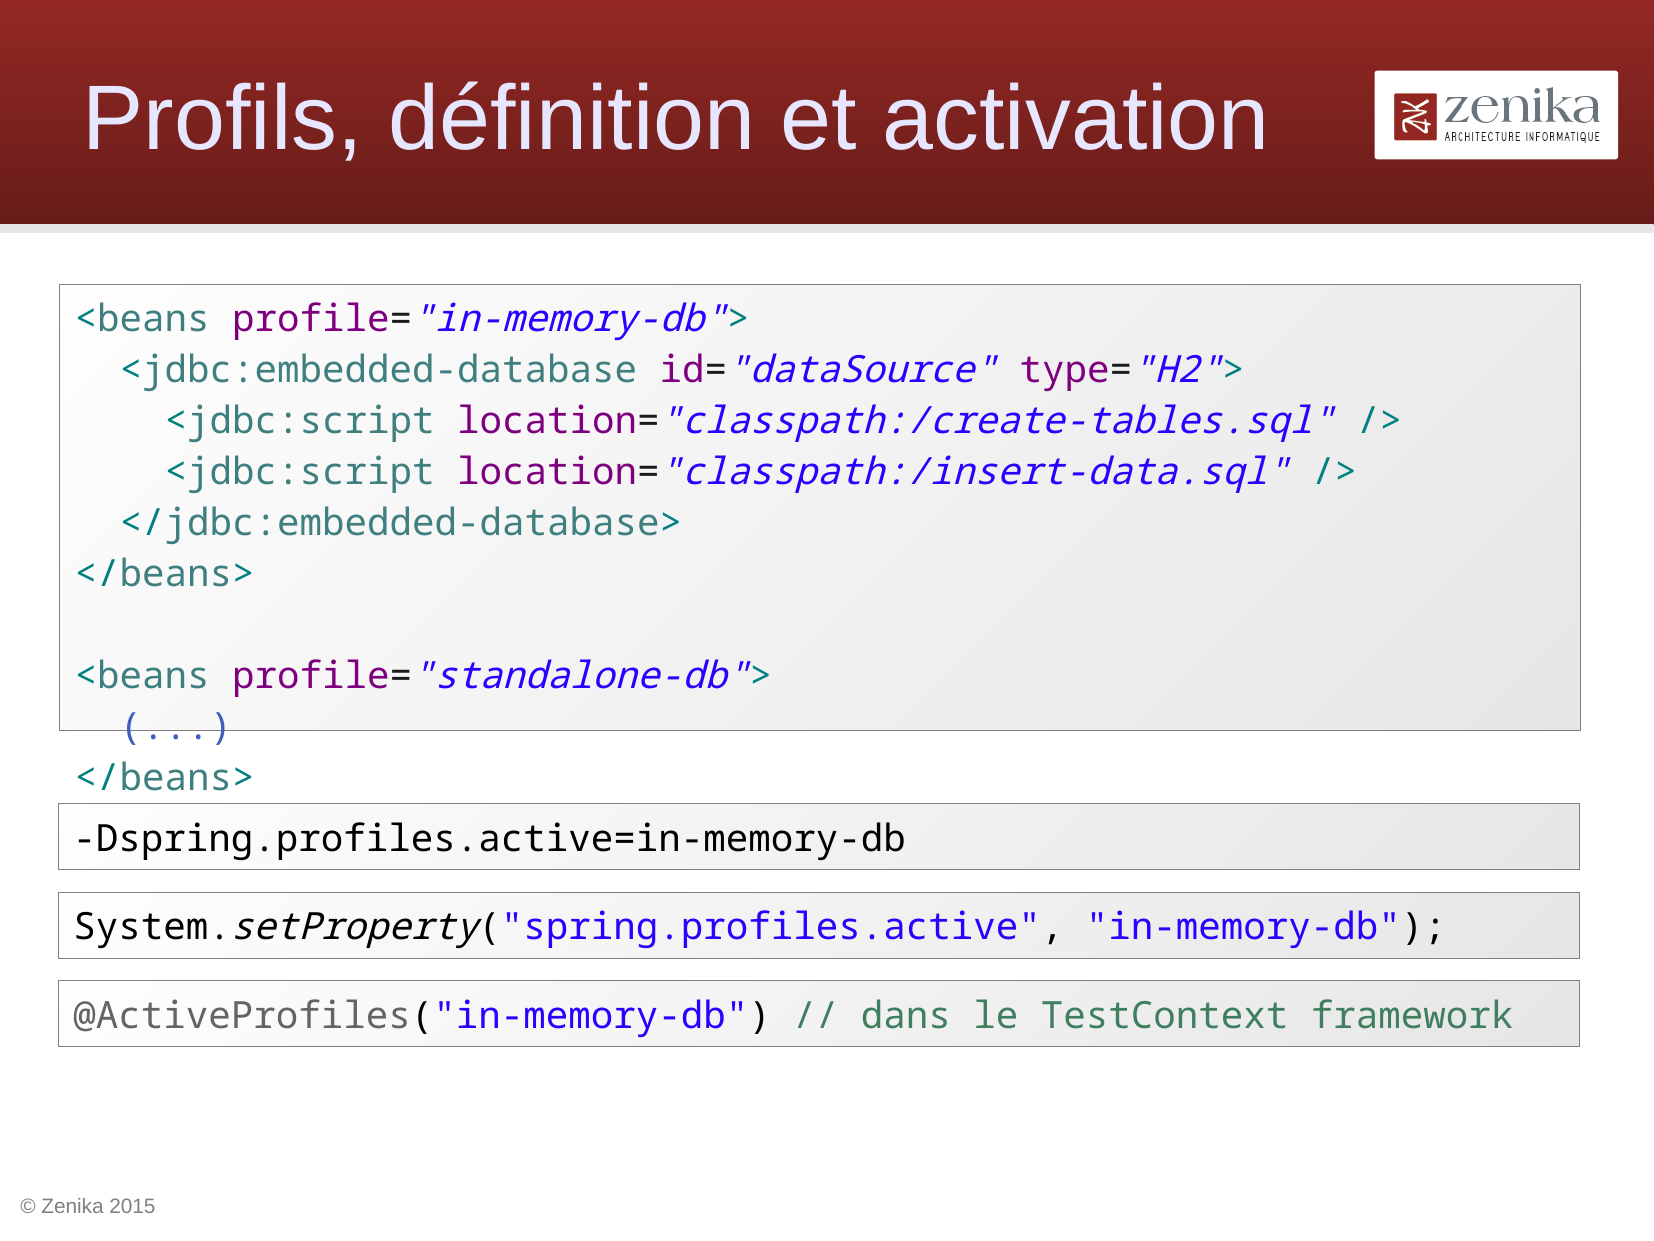

# Profils, définition et activation
<beans profile="in-memory-db">
 <jdbc:embedded-database id="dataSource" type="H2">
 <jdbc:script location="classpath:/create-tables.sql" />
 <jdbc:script location="classpath:/insert-data.sql" />
 </jdbc:embedded-database>
</beans>
<beans profile="standalone-db">
 (...)
</beans>
-Dspring.profiles.active=in-memory-db
System.setProperty("spring.profiles.active", "in-memory-db");
@ActiveProfiles("in-memory-db") // dans le TestContext framework